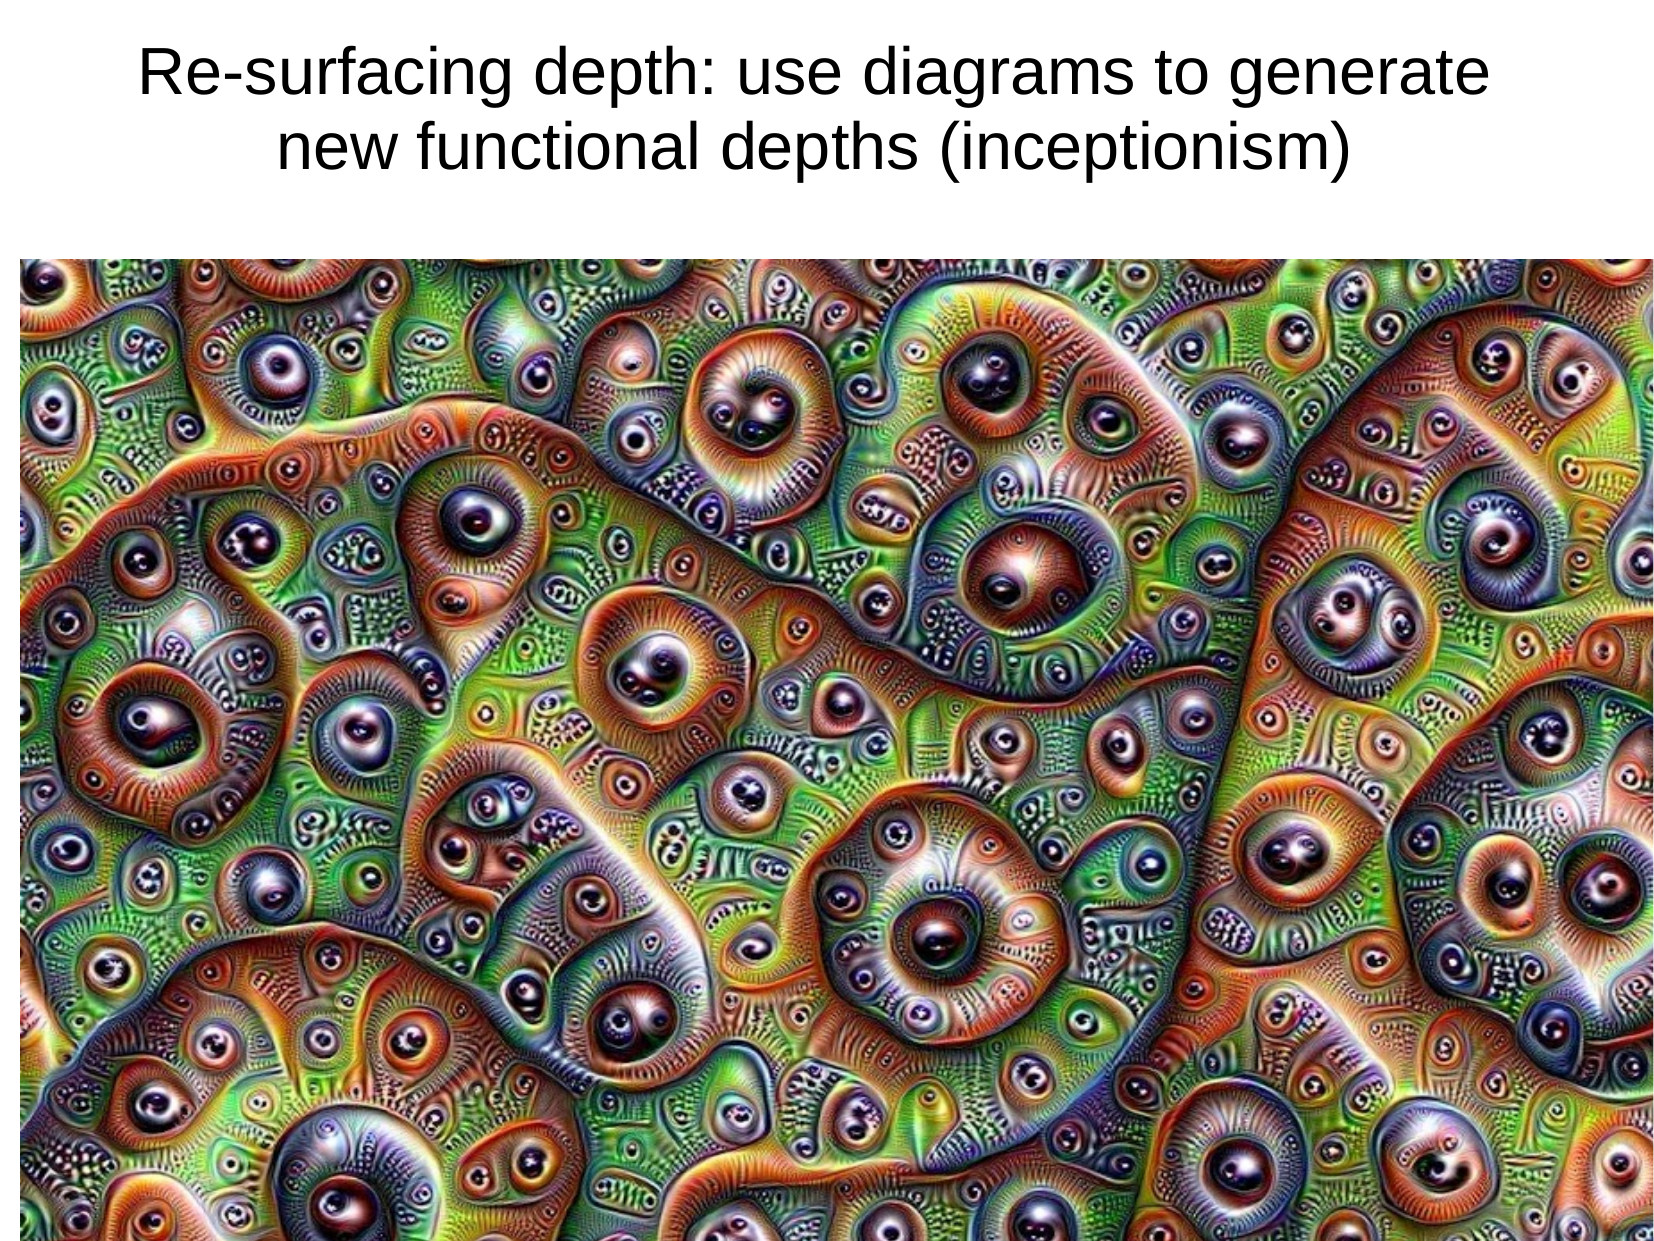

# Re-surfacing depth: use diagrams to generate new functional depths (inceptionism)